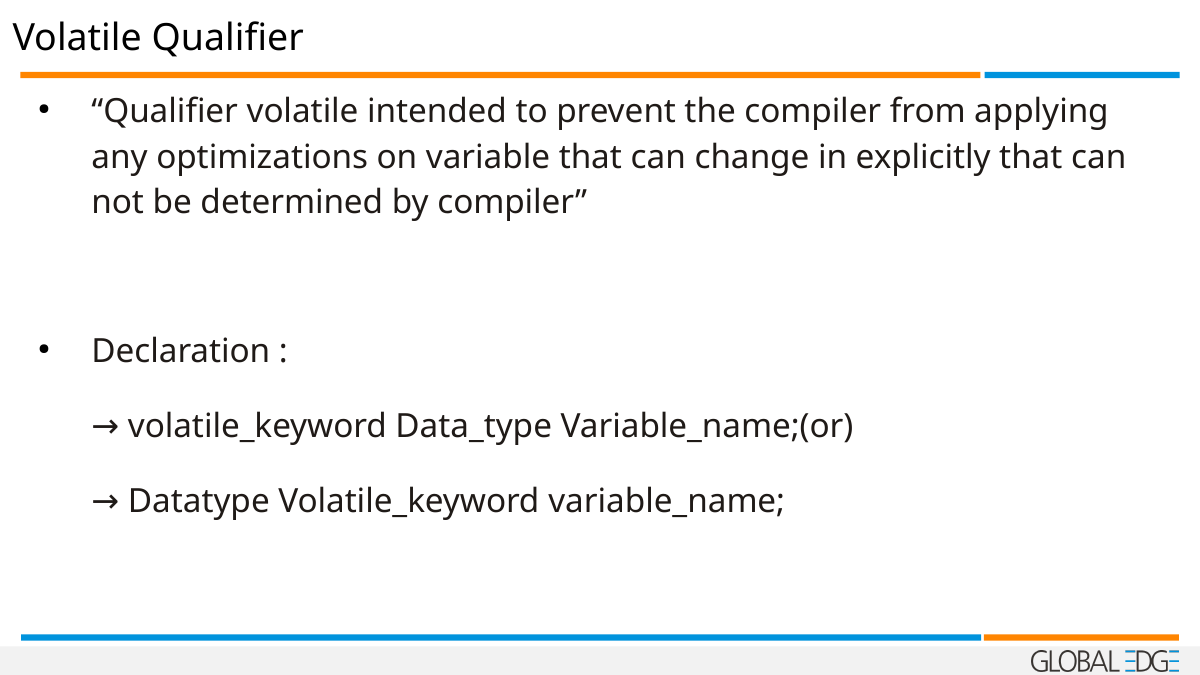

# Volatile Qualifier
“Qualifier volatile intended to prevent the compiler from applying any optimizations on variable that can change in explicitly that can not be determined by compiler”
Declaration :
→ volatile_keyword Data_type Variable_name;(or)
→ Datatype Volatile_keyword variable_name;